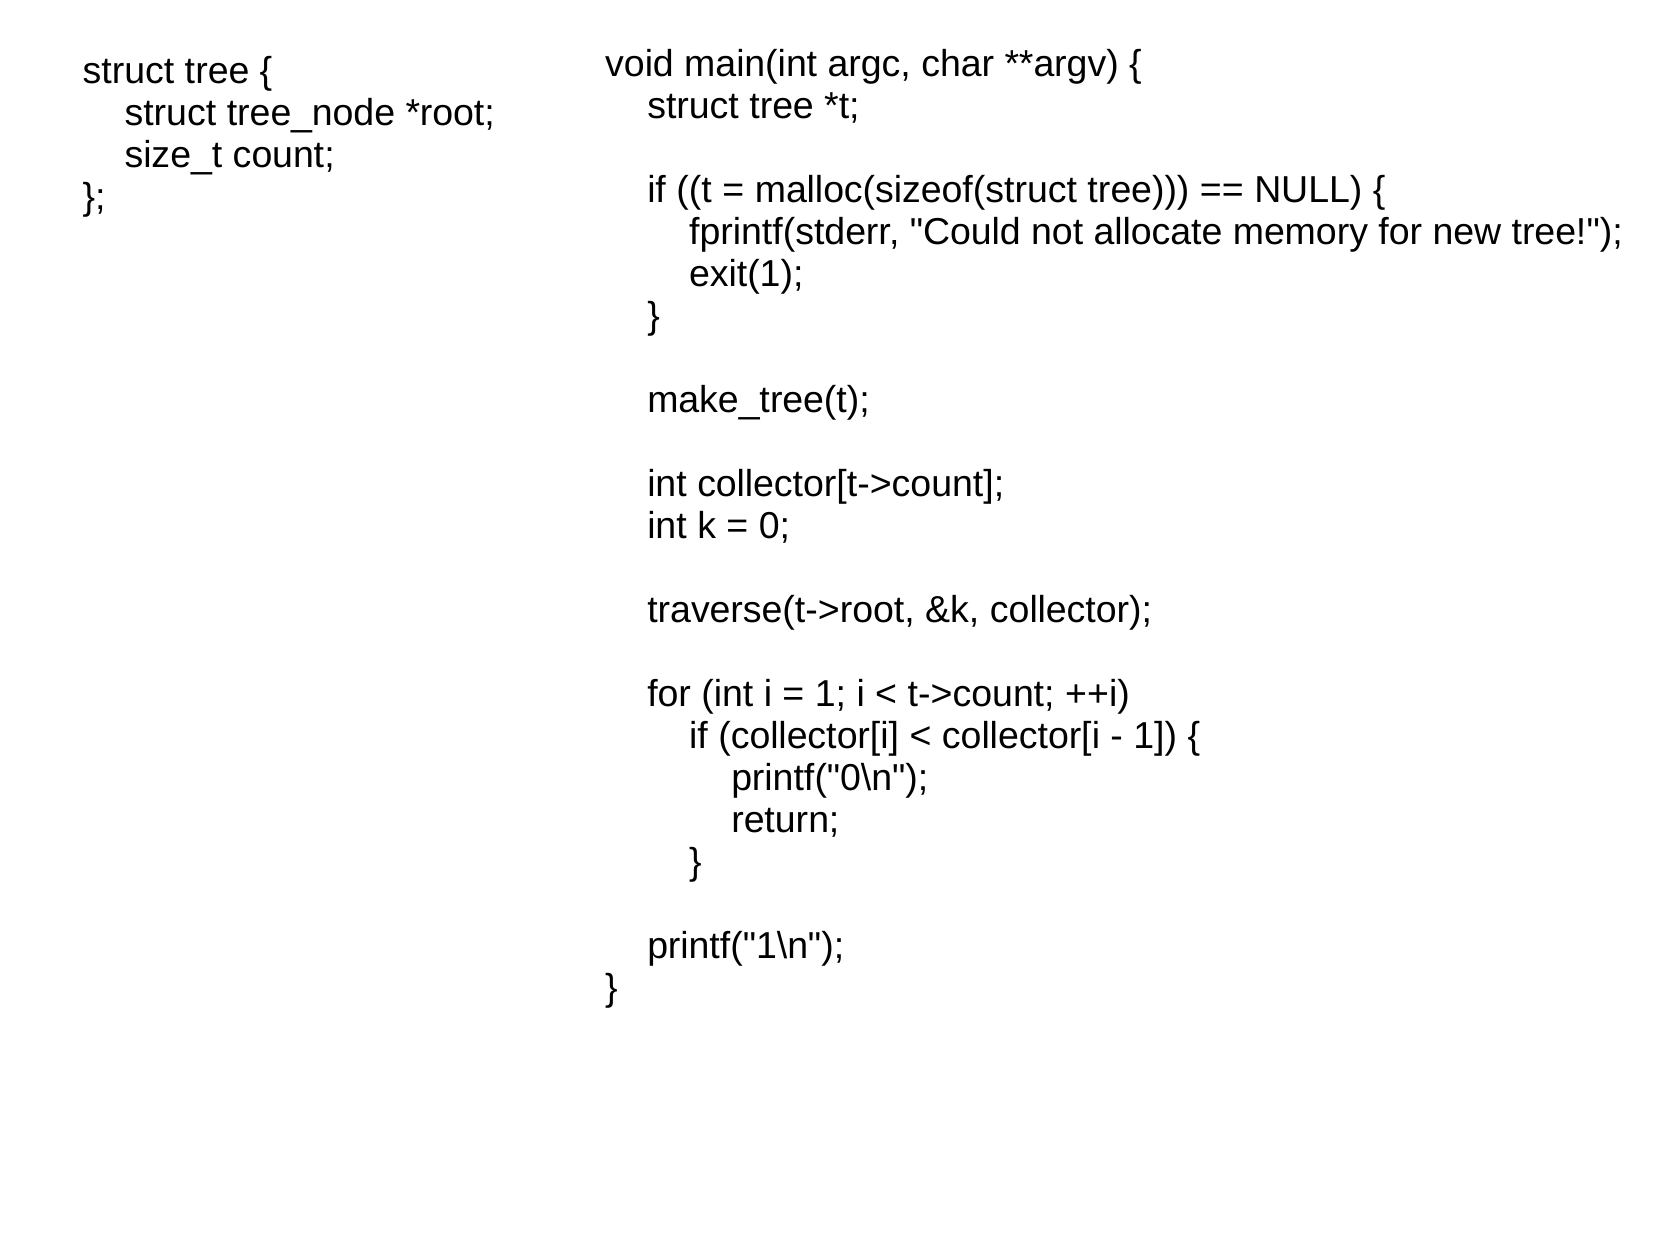

void main(int argc, char **argv) {
 struct tree *t;
 if ((t = malloc(sizeof(struct tree))) == NULL) {
 fprintf(stderr, "Could not allocate memory for new tree!");
 exit(1);
 }
 make_tree(t);
 int collector[t->count];
 int k = 0;
 traverse(t->root, &k, collector);
 for (int i = 1; i < t->count; ++i)
 if (collector[i] < collector[i - 1]) {
 printf("0\n");
 return;
 }
 printf("1\n");
}
struct tree {
 struct tree_node *root;
 size_t count;
};